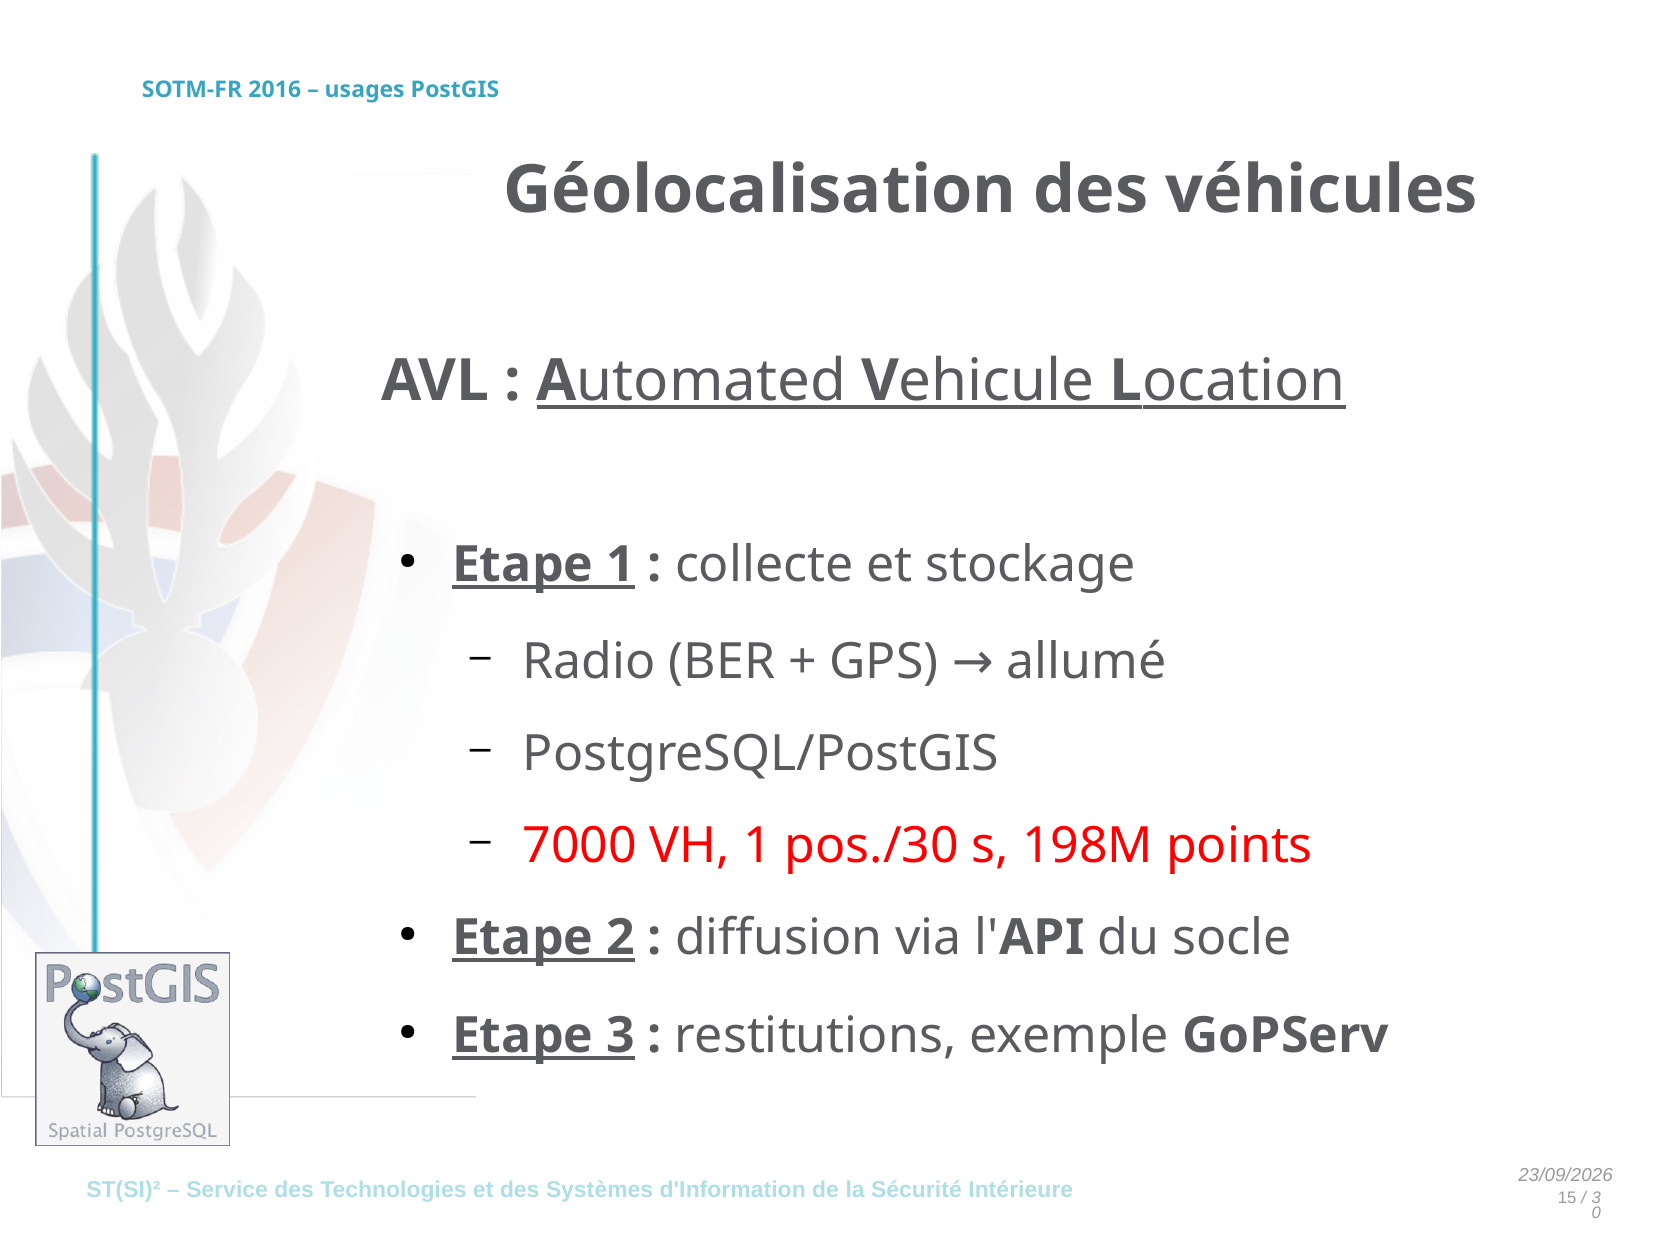

# SOTM-FR 2016 – usages PostGIS
Géolocalisation des véhicules
AVL : Automated Vehicule Location
Etape 1 : collecte et stockage
Radio (BER + GPS) → allumé
PostgreSQL/PostGIS
7000 VH, 1 pos./30 s, 198M points
Etape 2 : diffusion via l'API du socle
Etape 3 : restitutions, exemple GoPServ